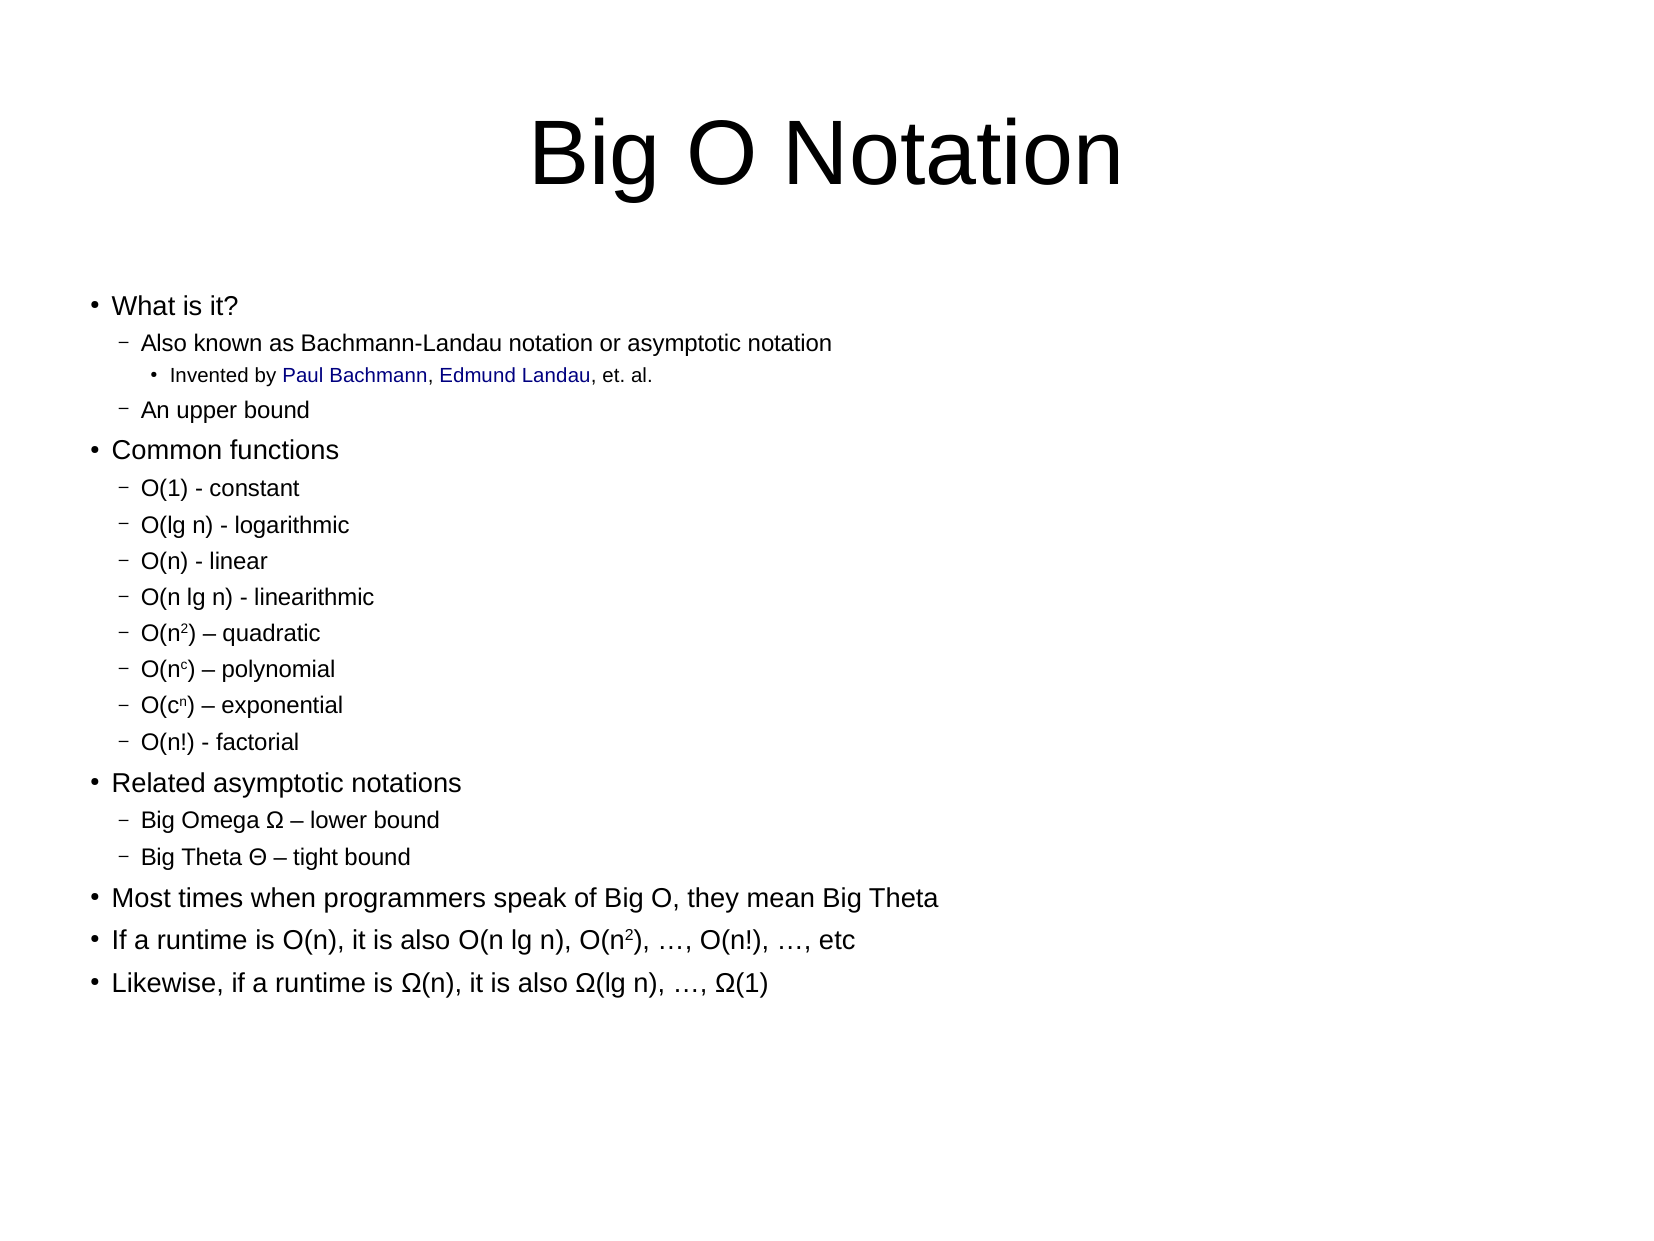

# Big O Notation
What is it?
Also known as Bachmann-Landau notation or asymptotic notation
Invented by Paul Bachmann, Edmund Landau, et. al.
An upper bound
Common functions
O(1) - constant
O(lg n) - logarithmic
O(n) - linear
O(n lg n) - linearithmic
O(n2) – quadratic
O(nc) – polynomial
O(cn) – exponential
O(n!) - factorial
Related asymptotic notations
Big Omega Ω – lower bound
Big Theta Θ – tight bound
Most times when programmers speak of Big O, they mean Big Theta
If a runtime is O(n), it is also O(n lg n), O(n2), …, O(n!), …, etc
Likewise, if a runtime is Ω(n), it is also Ω(lg n), …, Ω(1)